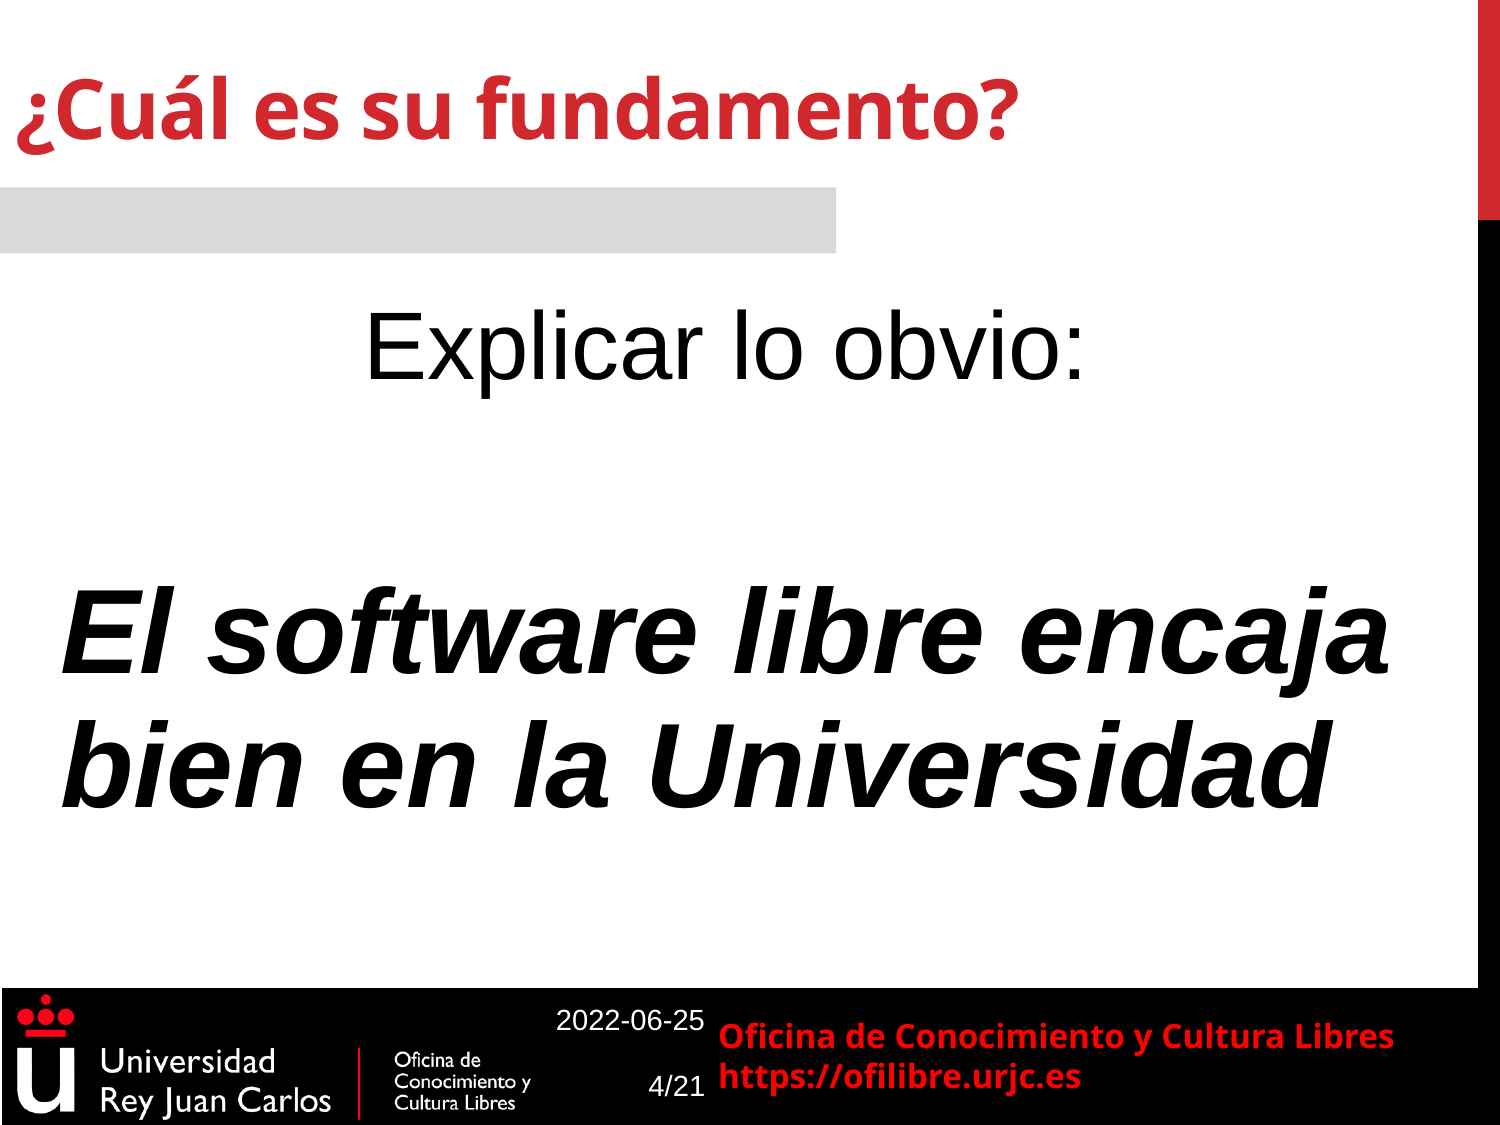

¿Cuál es su fundamento?
# Explicar lo obvio:
El software libre encaja bien en la Universidad